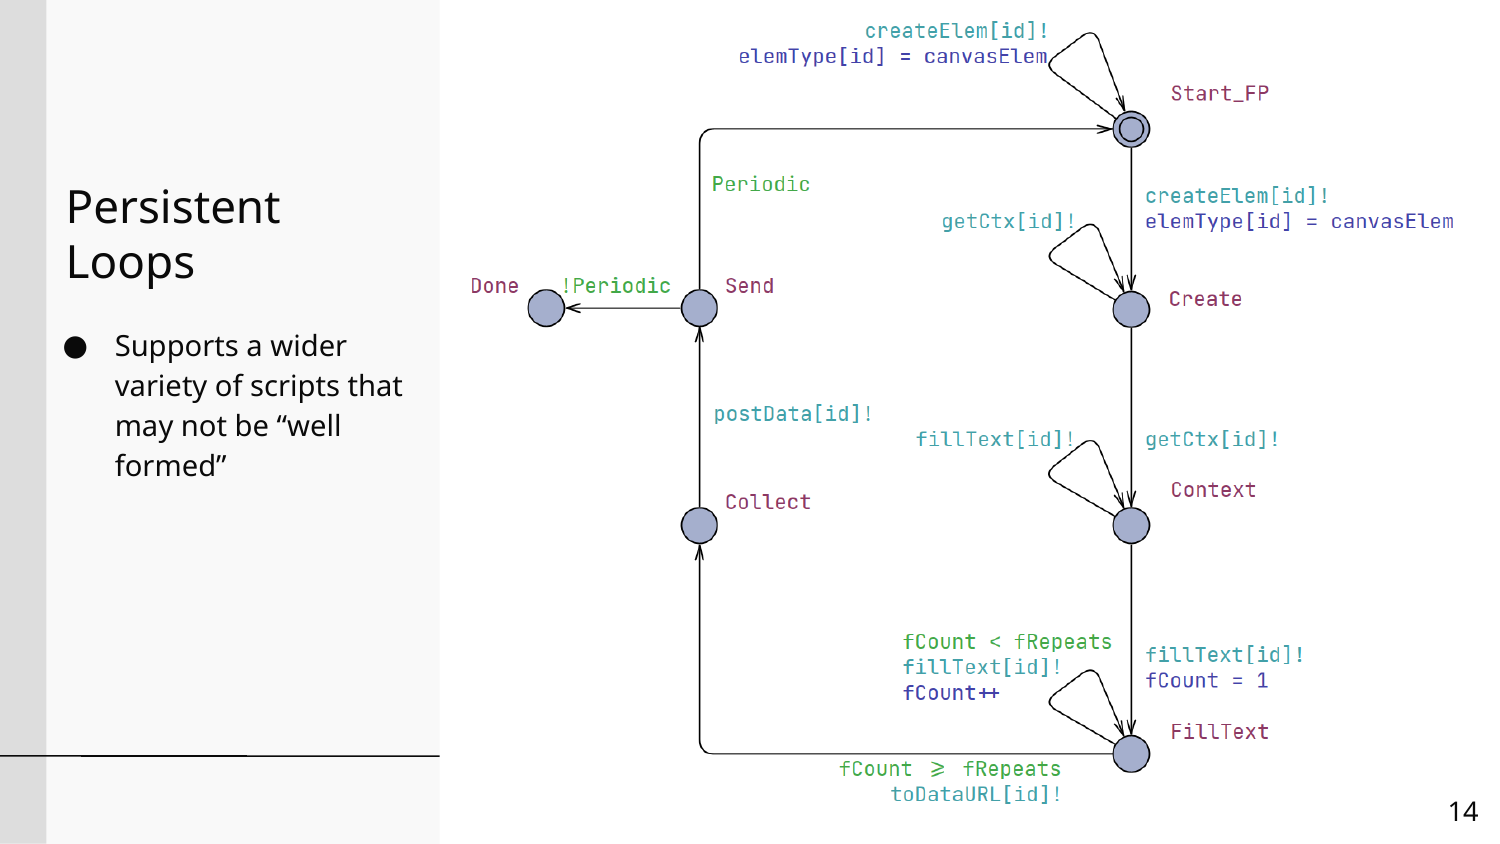

# Persistent Loops
Supports a wider variety of scripts that may not be “well formed”